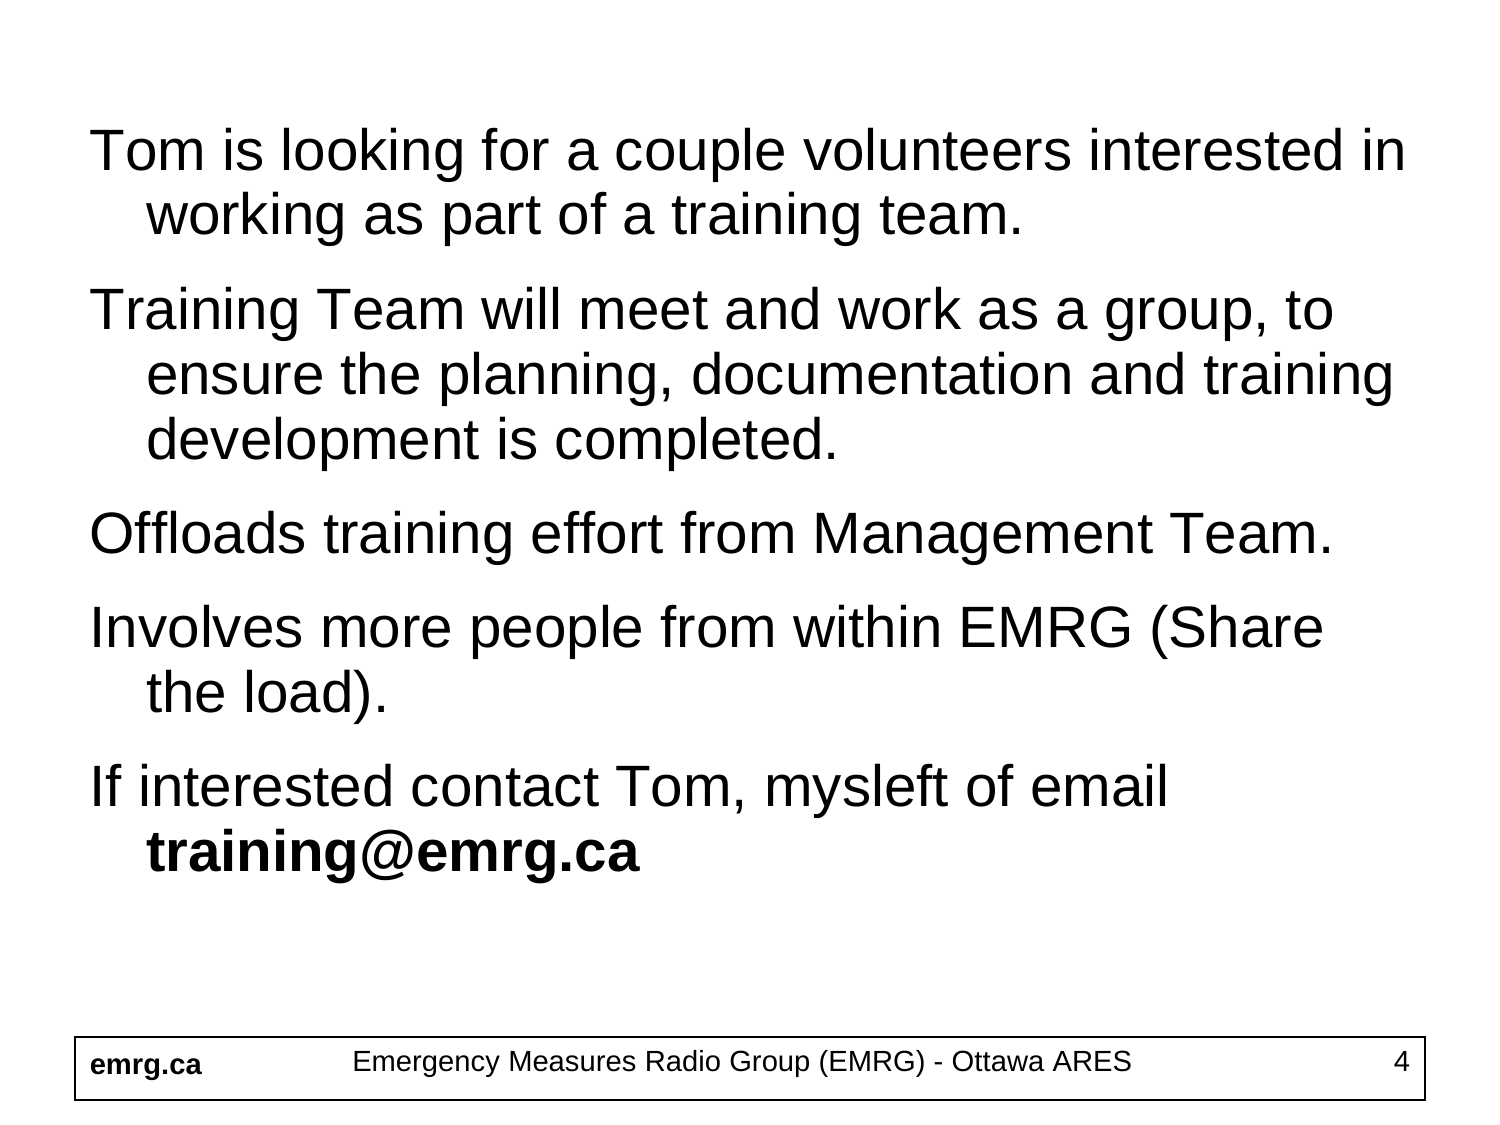

# Tom is looking for a couple volunteers interested in working as part of a training team.
Training Team will meet and work as a group, to ensure the planning, documentation and training development is completed.
Offloads training effort from Management Team.
Involves more people from within EMRG (Share the load).
If interested contact Tom, mysleft of email training@emrg.ca
Emergency Measures Radio Group (EMRG) - Ottawa ARES
4